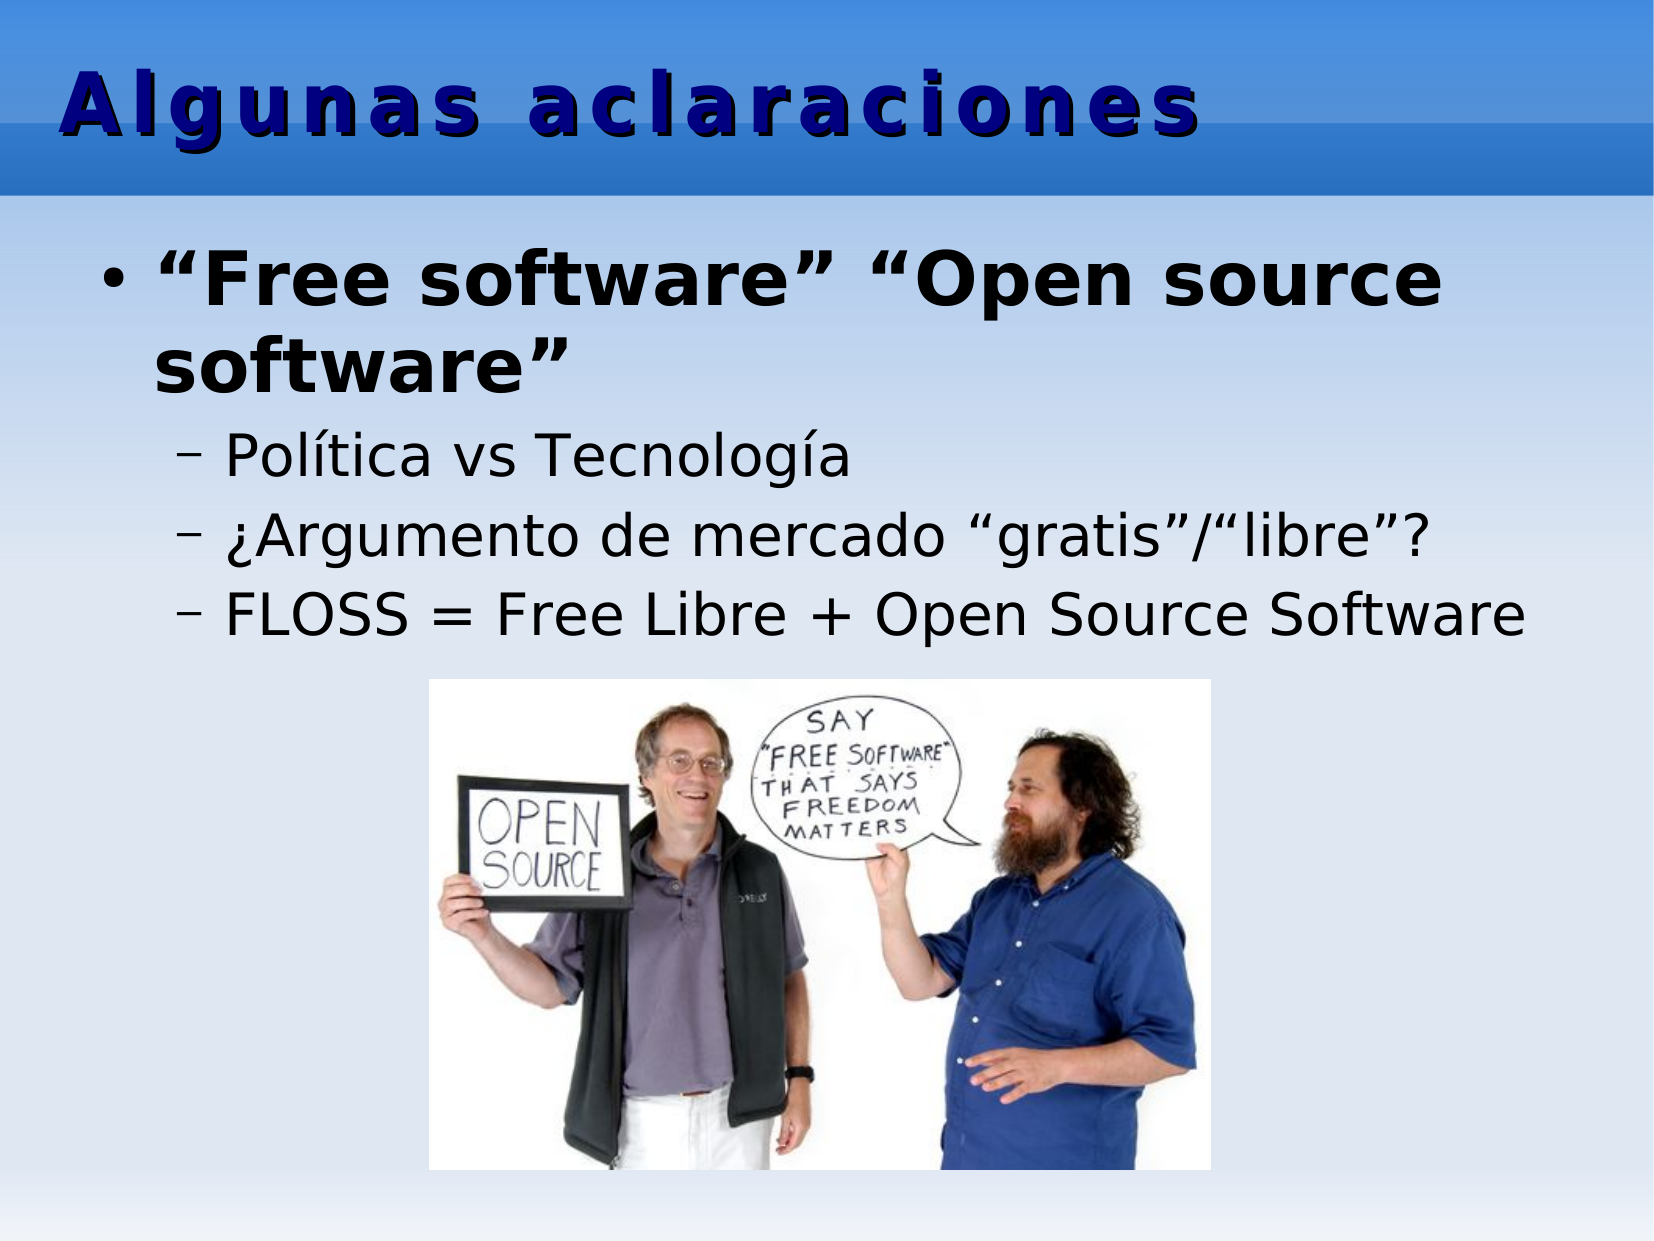

# Algunas aclaraciones
“Free software” “Open source software”
Política vs Tecnología
¿Argumento de mercado “gratis”/“libre”?
FLOSS = Free Libre + Open Source Software